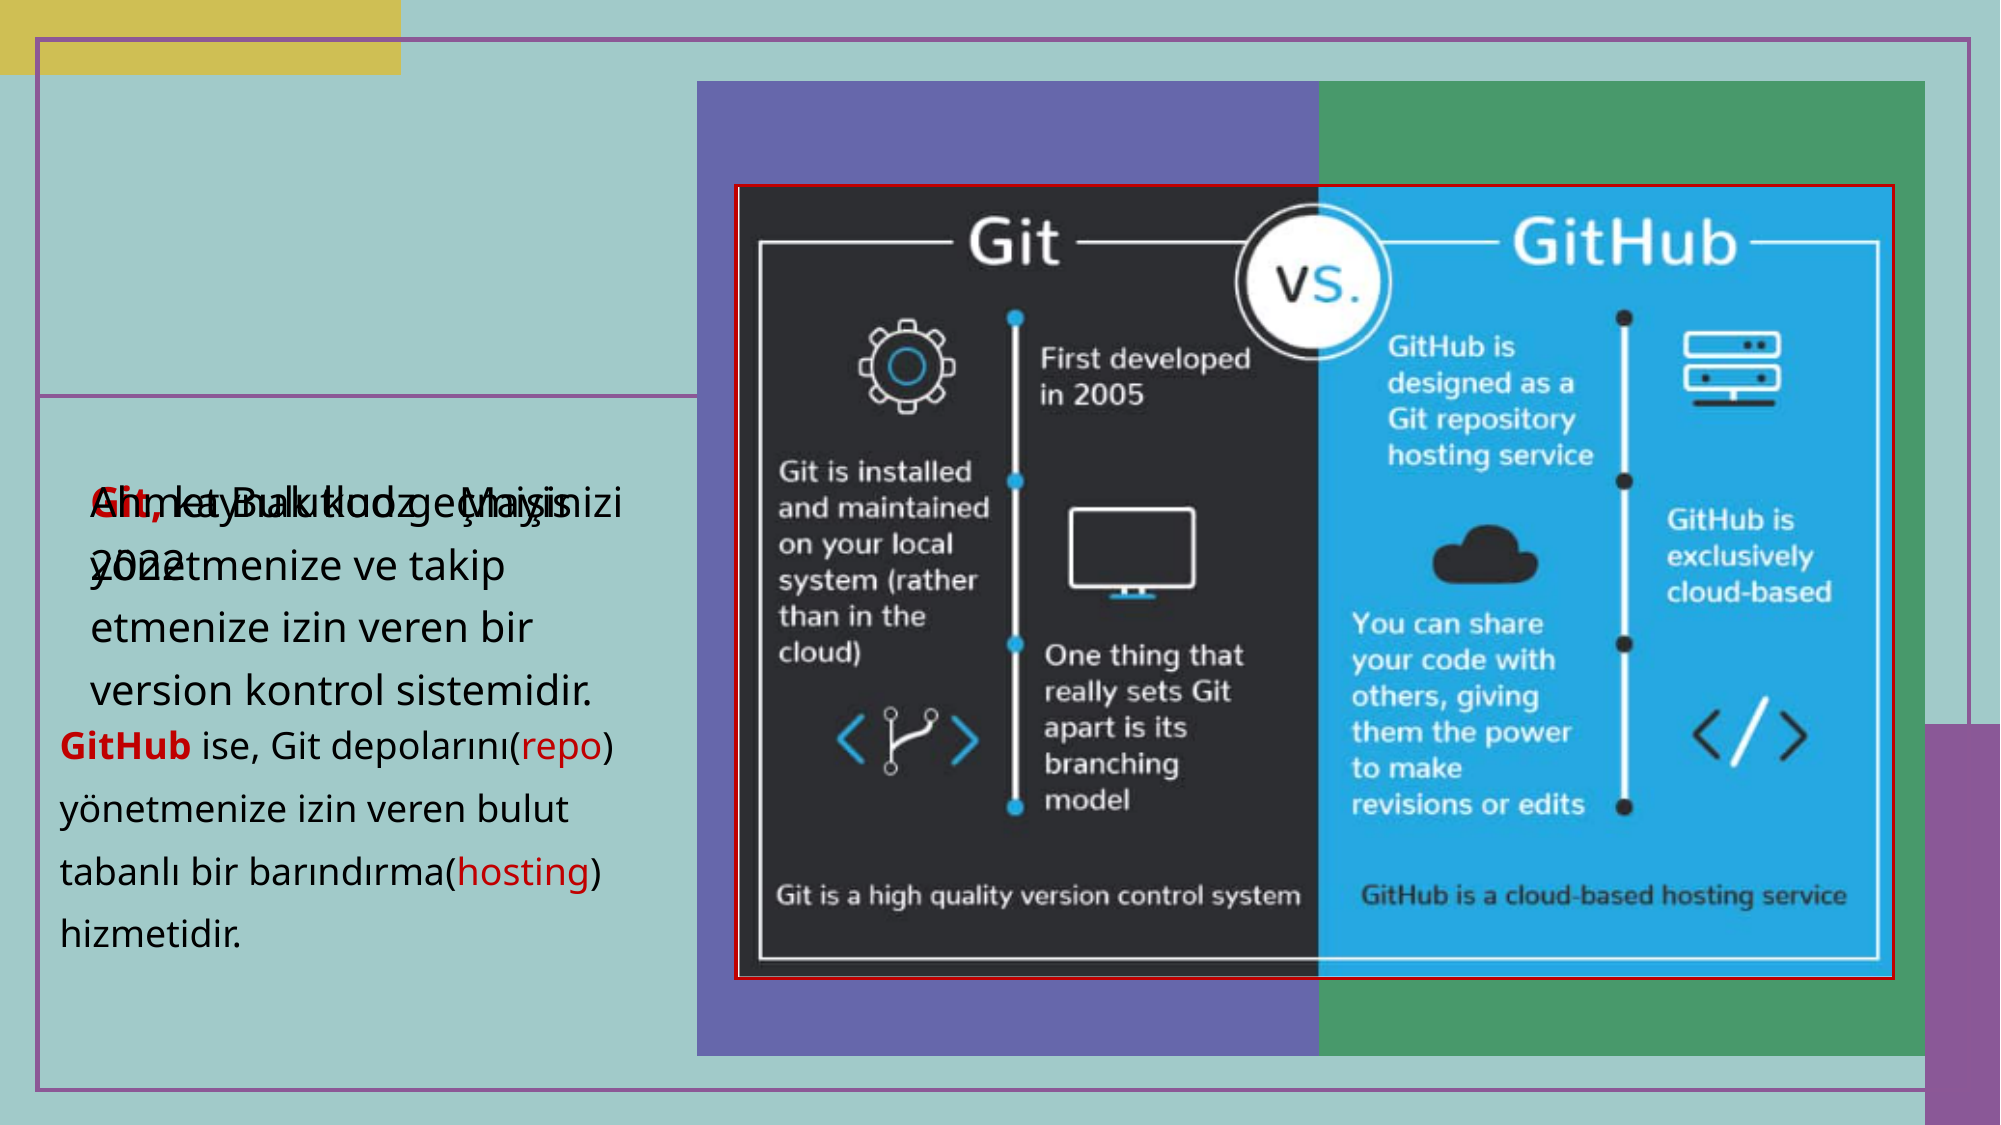

# Git - githup
Git, kaynak kod geçmişinizi yönetmenize ve takip etmenize izin veren bir version kontrol sistemidir.
Ahmet Bulutluoz Mayis 2022
GitHub ise, Git depolarını(repo) yönetmenize izin veren bulut tabanlı bir barındırma(hosting) hizmetidir.